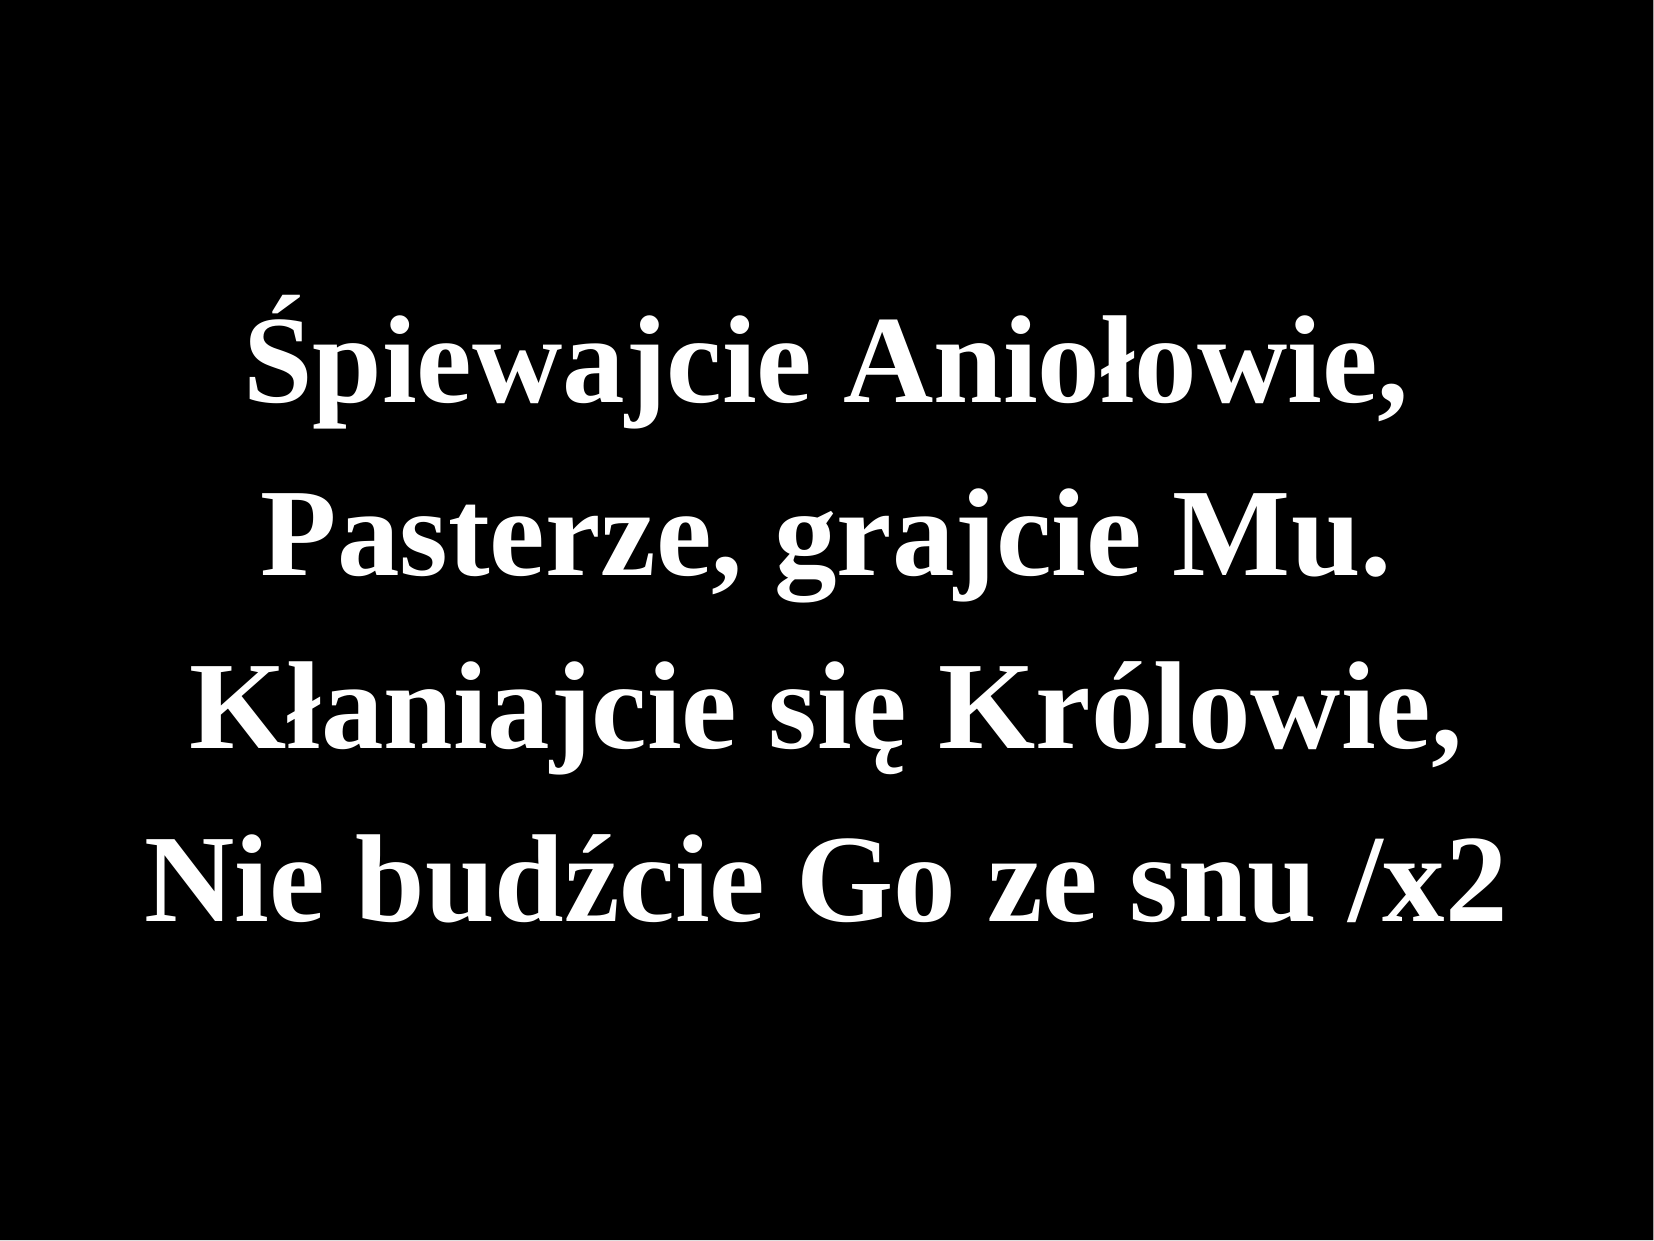

# Śpiewajcie Aniołowie, ppp Pasterze, grajcie Mu. ppp Kłaniajcie się Królowie, ppp Nie budźcie Go ze snu /x2